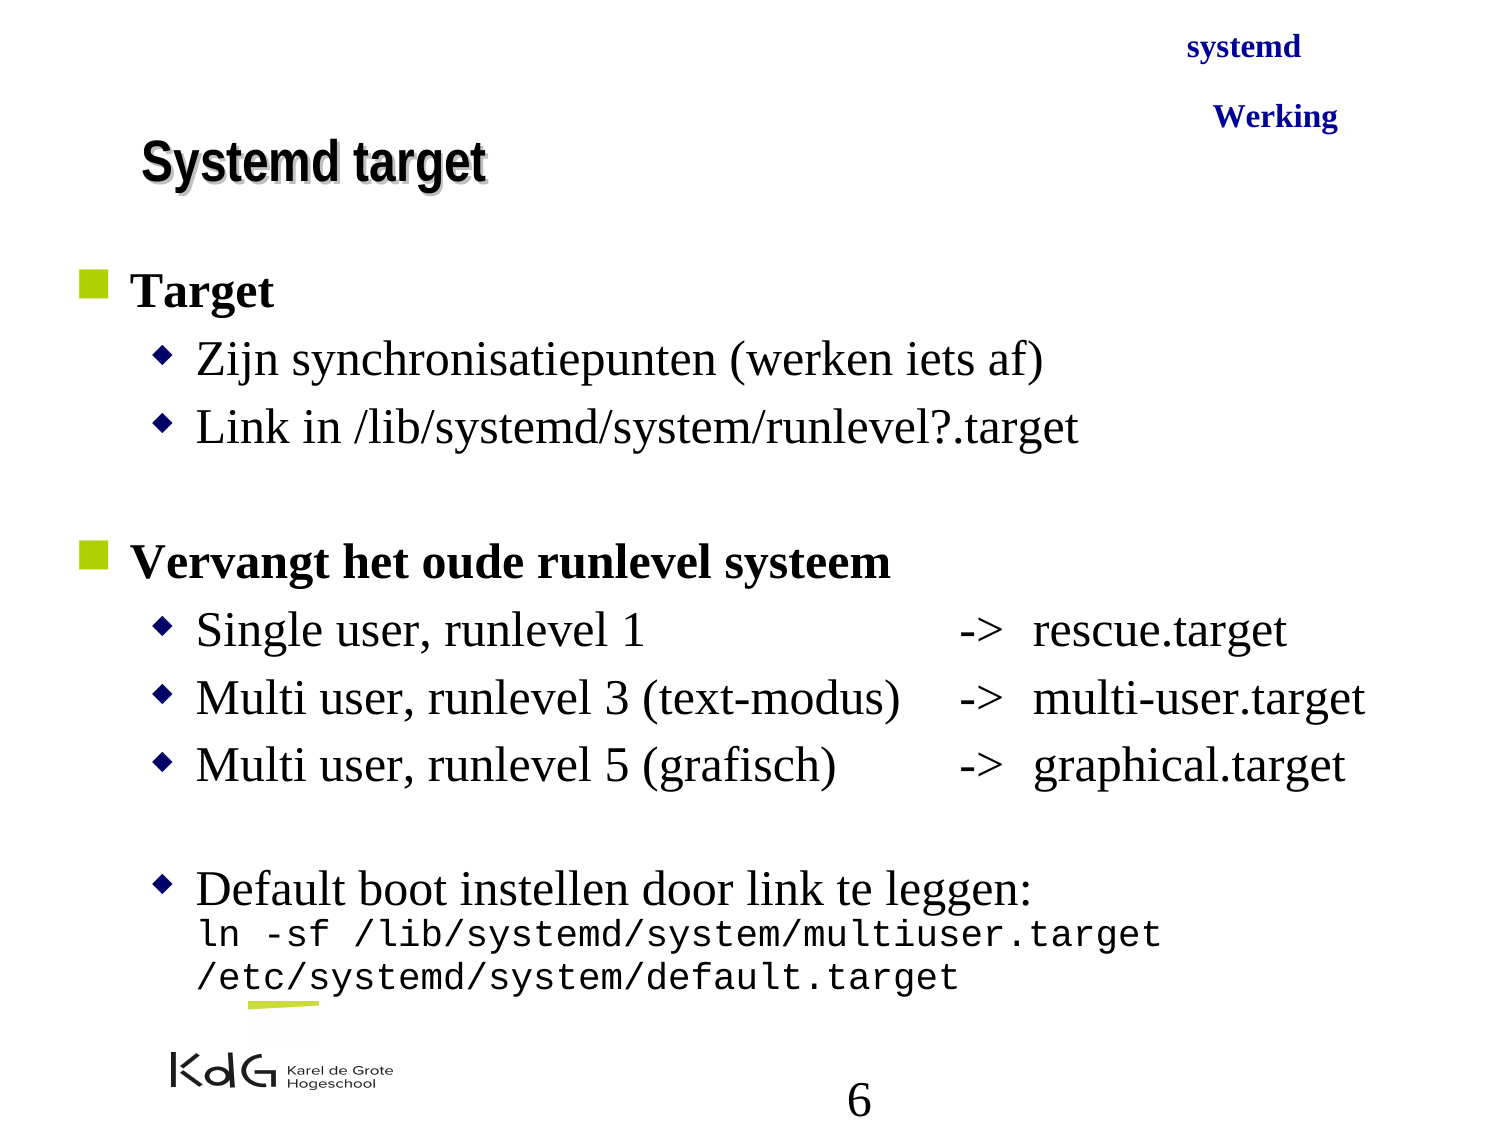

# Systemd target
Werking
Target
Zijn synchronisatiepunten (werken iets af)
Link in /lib/systemd/system/runlevel?.target
Vervangt het oude runlevel systeem
Single user, runlevel 1 	-> 	rescue.target
Multi user, runlevel 3 (text-modus) 	-> 	multi-user.target
Multi user, runlevel 5 (grafisch) 	-> 	graphical.target
Default boot instellen door link te leggen:
ln -sf /lib/systemd/system/multiuser.target /etc/systemd/system/default.target